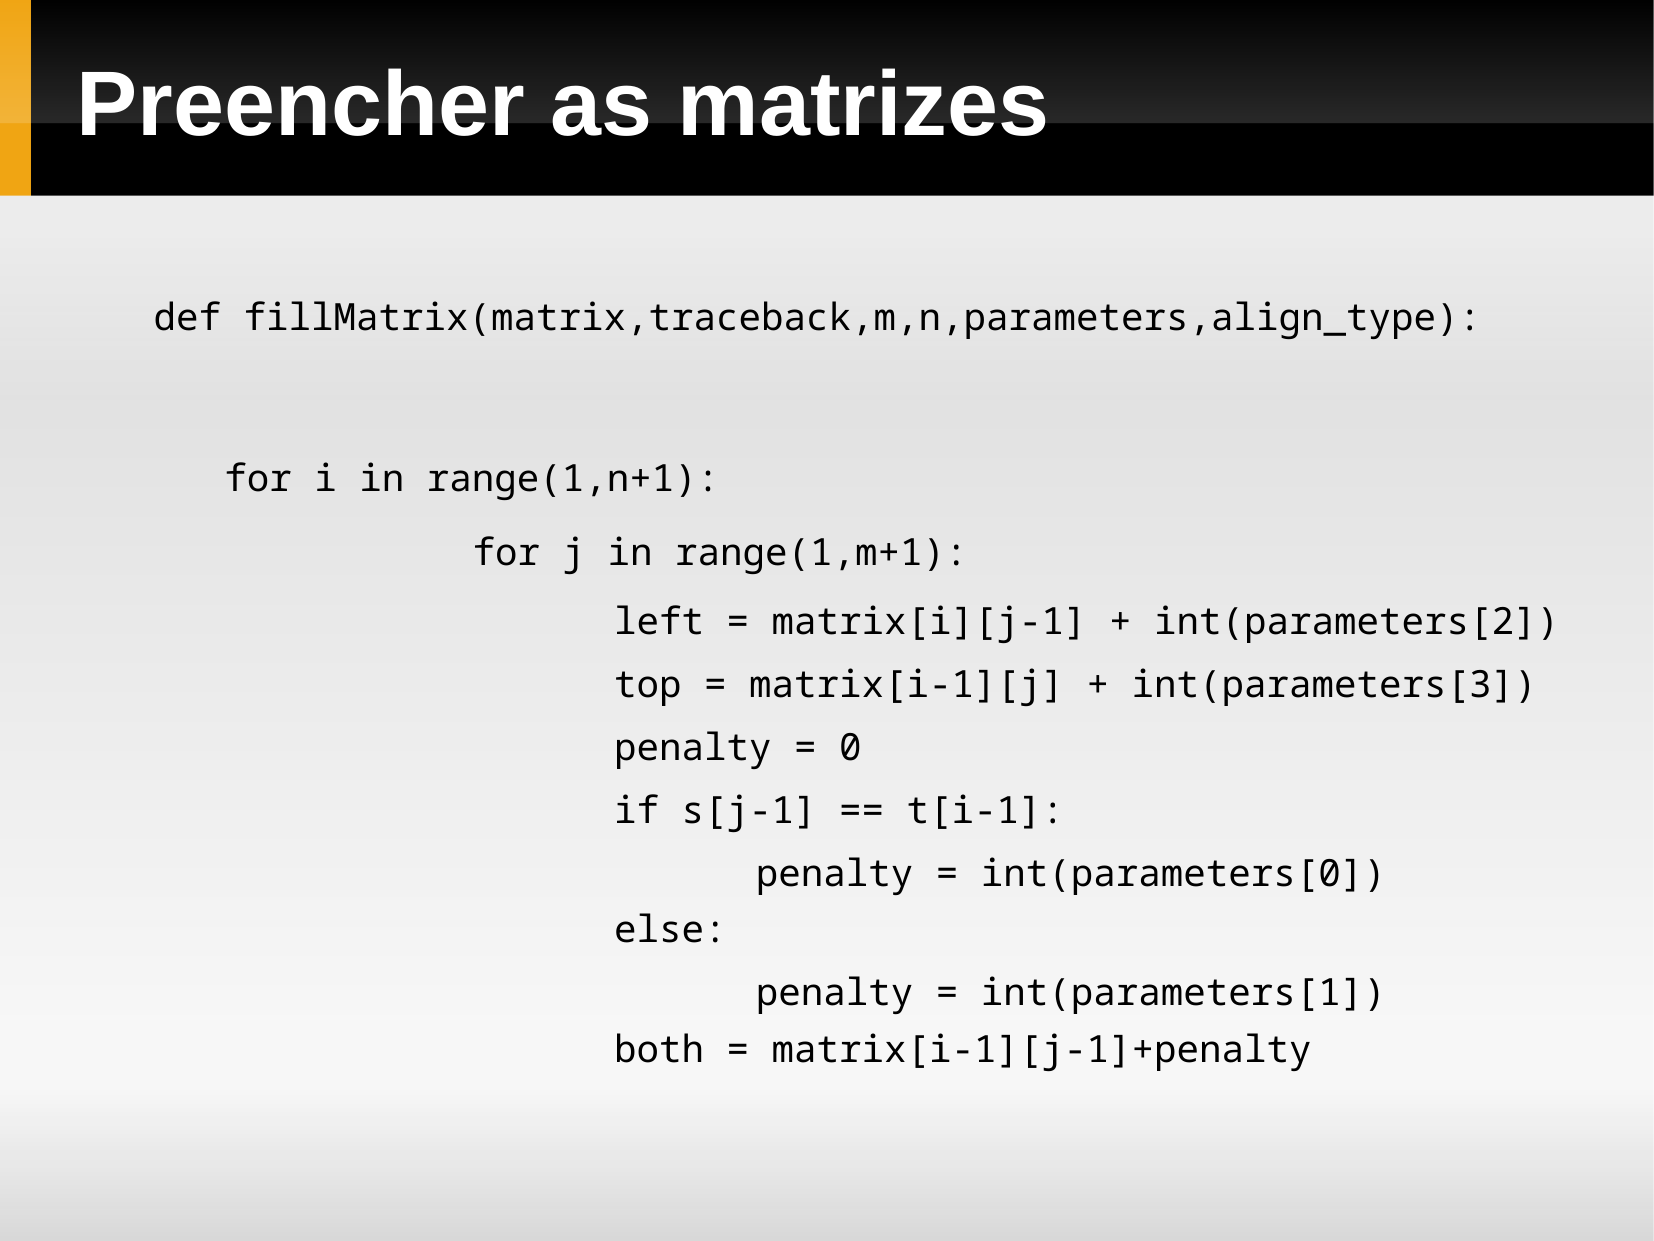

# Preencher as matrizes
def fillMatrix(matrix,traceback,m,n,parameters,align_type):
for i in range(1,n+1):
for j in range(1,m+1):
left = matrix[i][j-1] + int(parameters[2])
top = matrix[i-1][j] + int(parameters[3])
penalty = 0
if s[j-1] == t[i-1]:
penalty = int(parameters[0])
else:
penalty = int(parameters[1])
both = matrix[i-1][j-1]+penalty